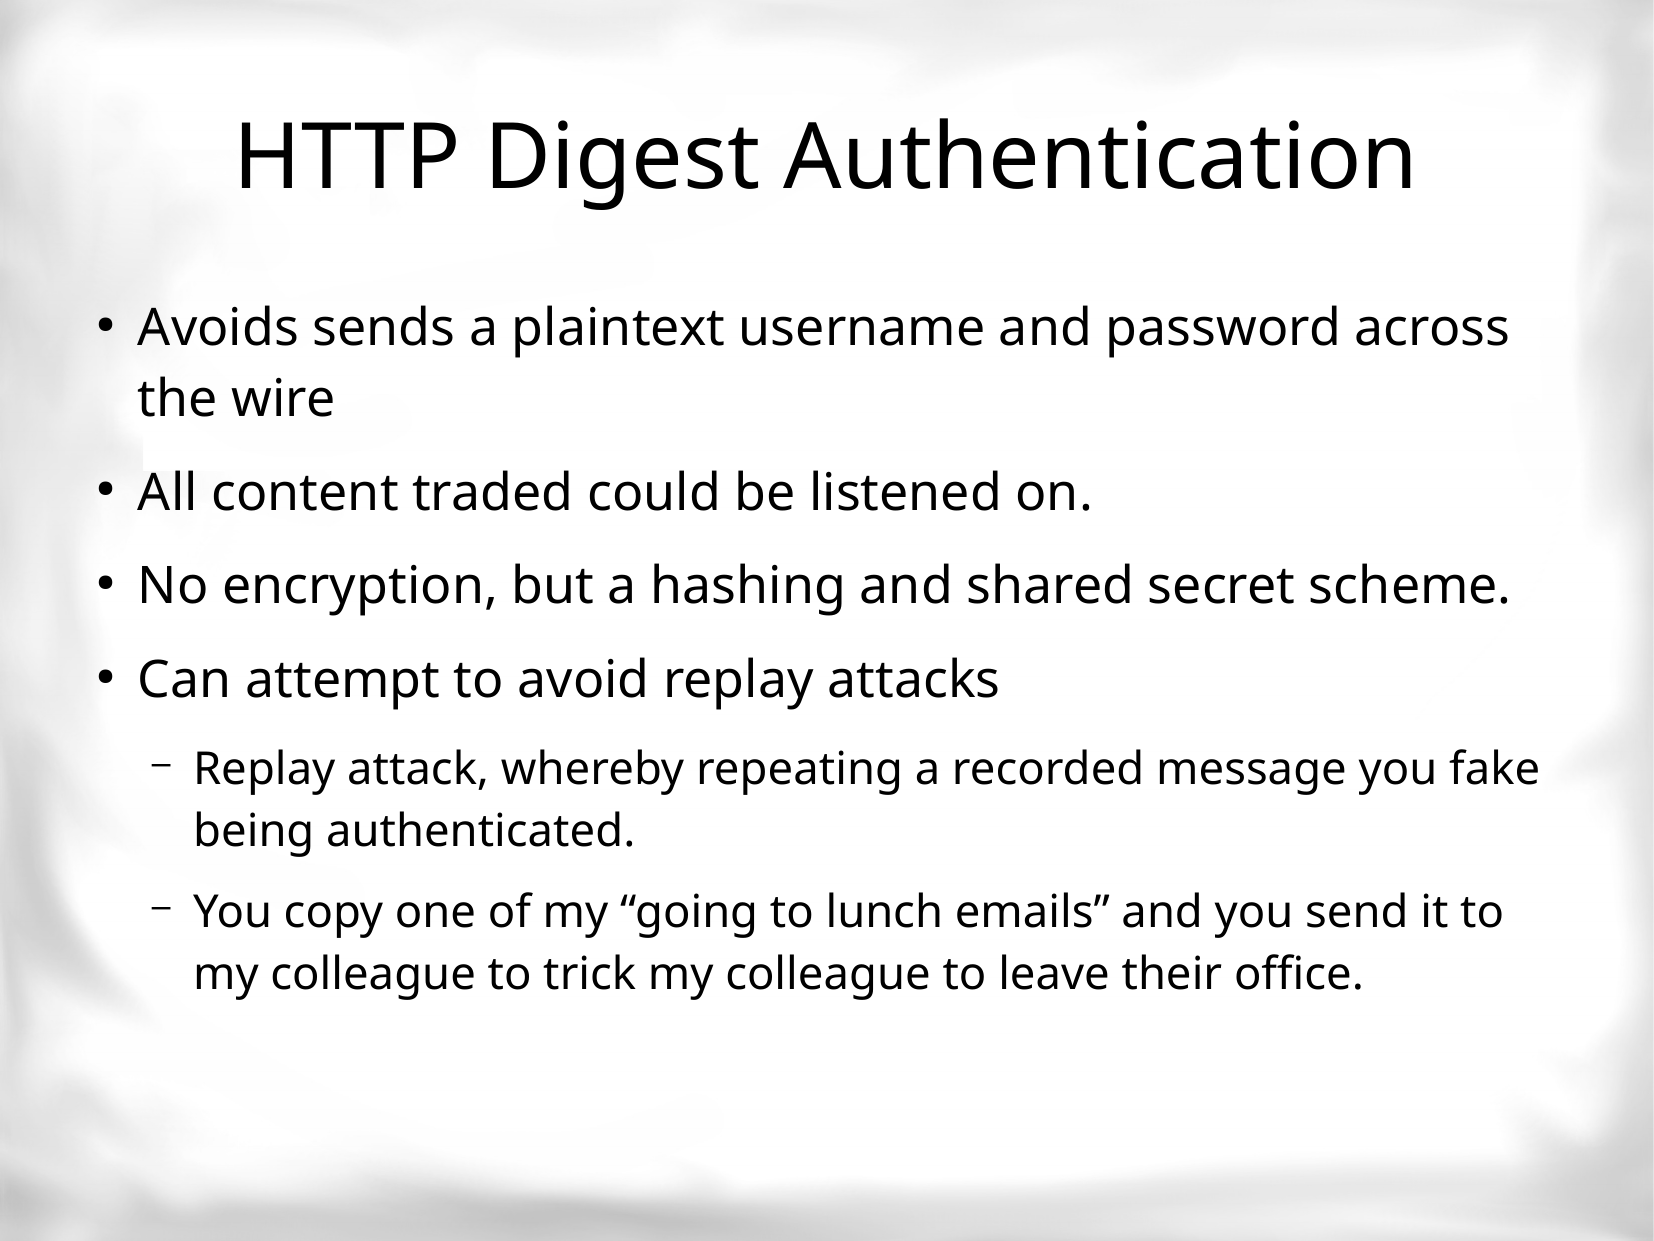

# HTTP Digest Authentication
Avoids sends a plaintext username and password across the wire
All content traded could be listened on.
No encryption, but a hashing and shared secret scheme.
Can attempt to avoid replay attacks
Replay attack, whereby repeating a recorded message you fake being authenticated.
You copy one of my “going to lunch emails” and you send it to my colleague to trick my colleague to leave their office.